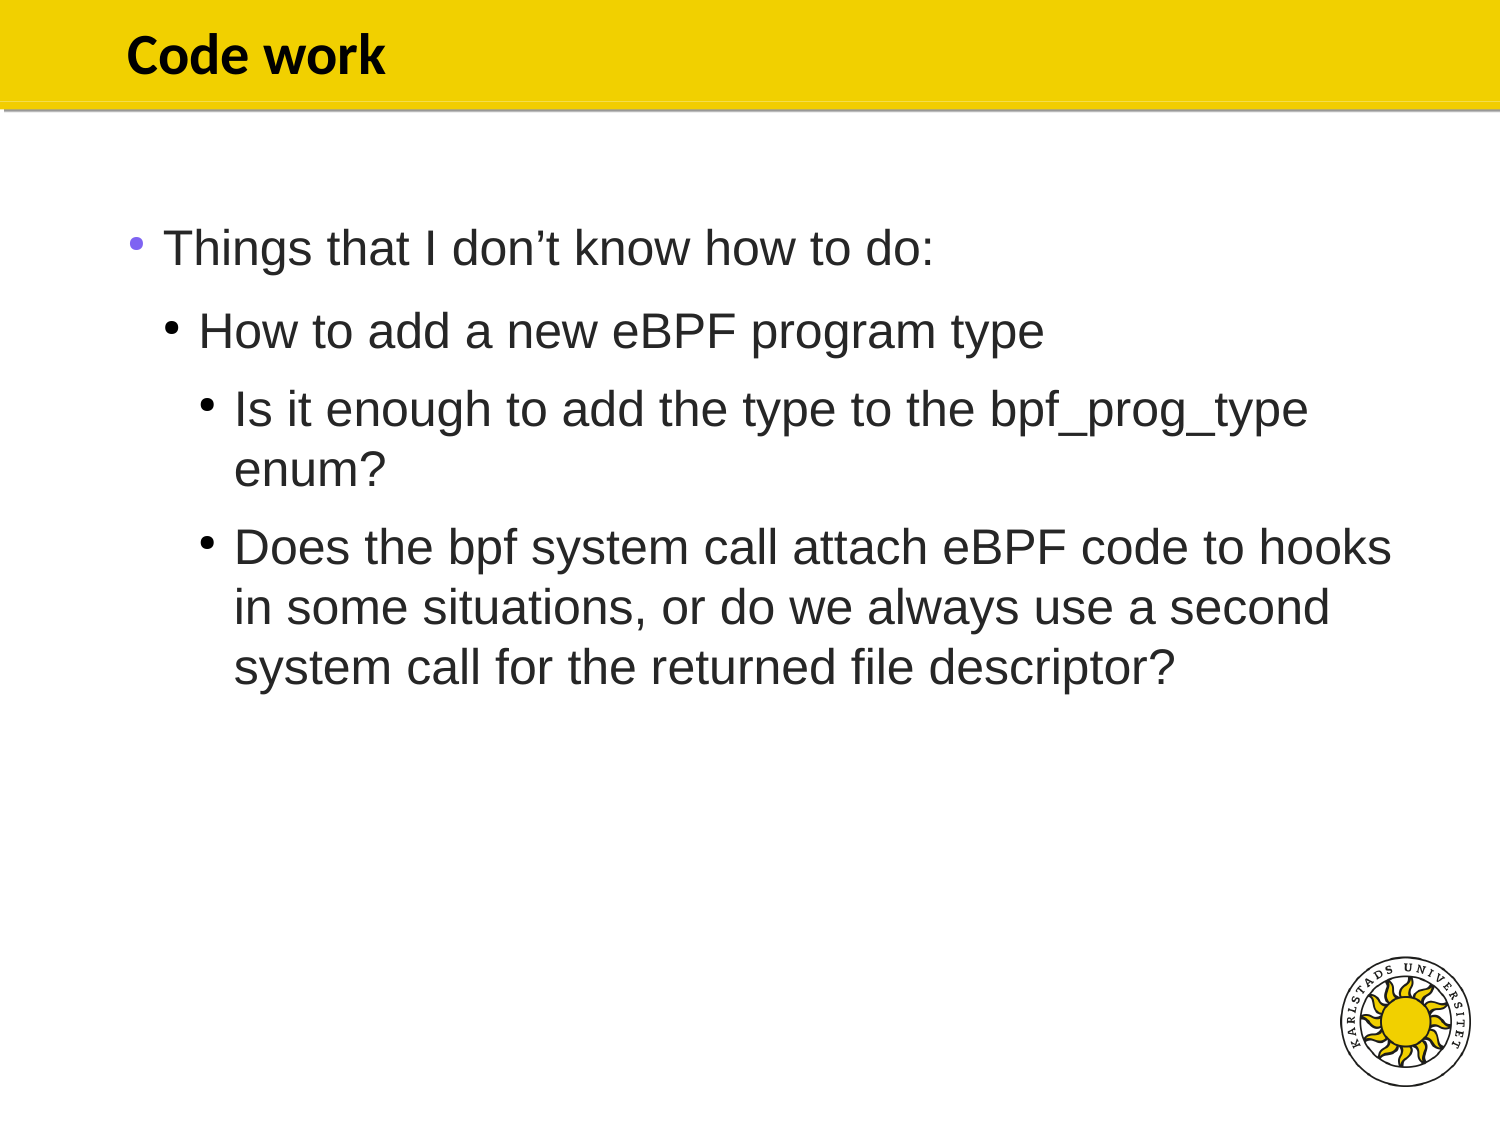

# Code work
Things that I don’t know how to do:
How to add a new eBPF program type
Is it enough to add the type to the bpf_prog_type enum?
Does the bpf system call attach eBPF code to hooks in some situations, or do we always use a second system call for the returned file descriptor?